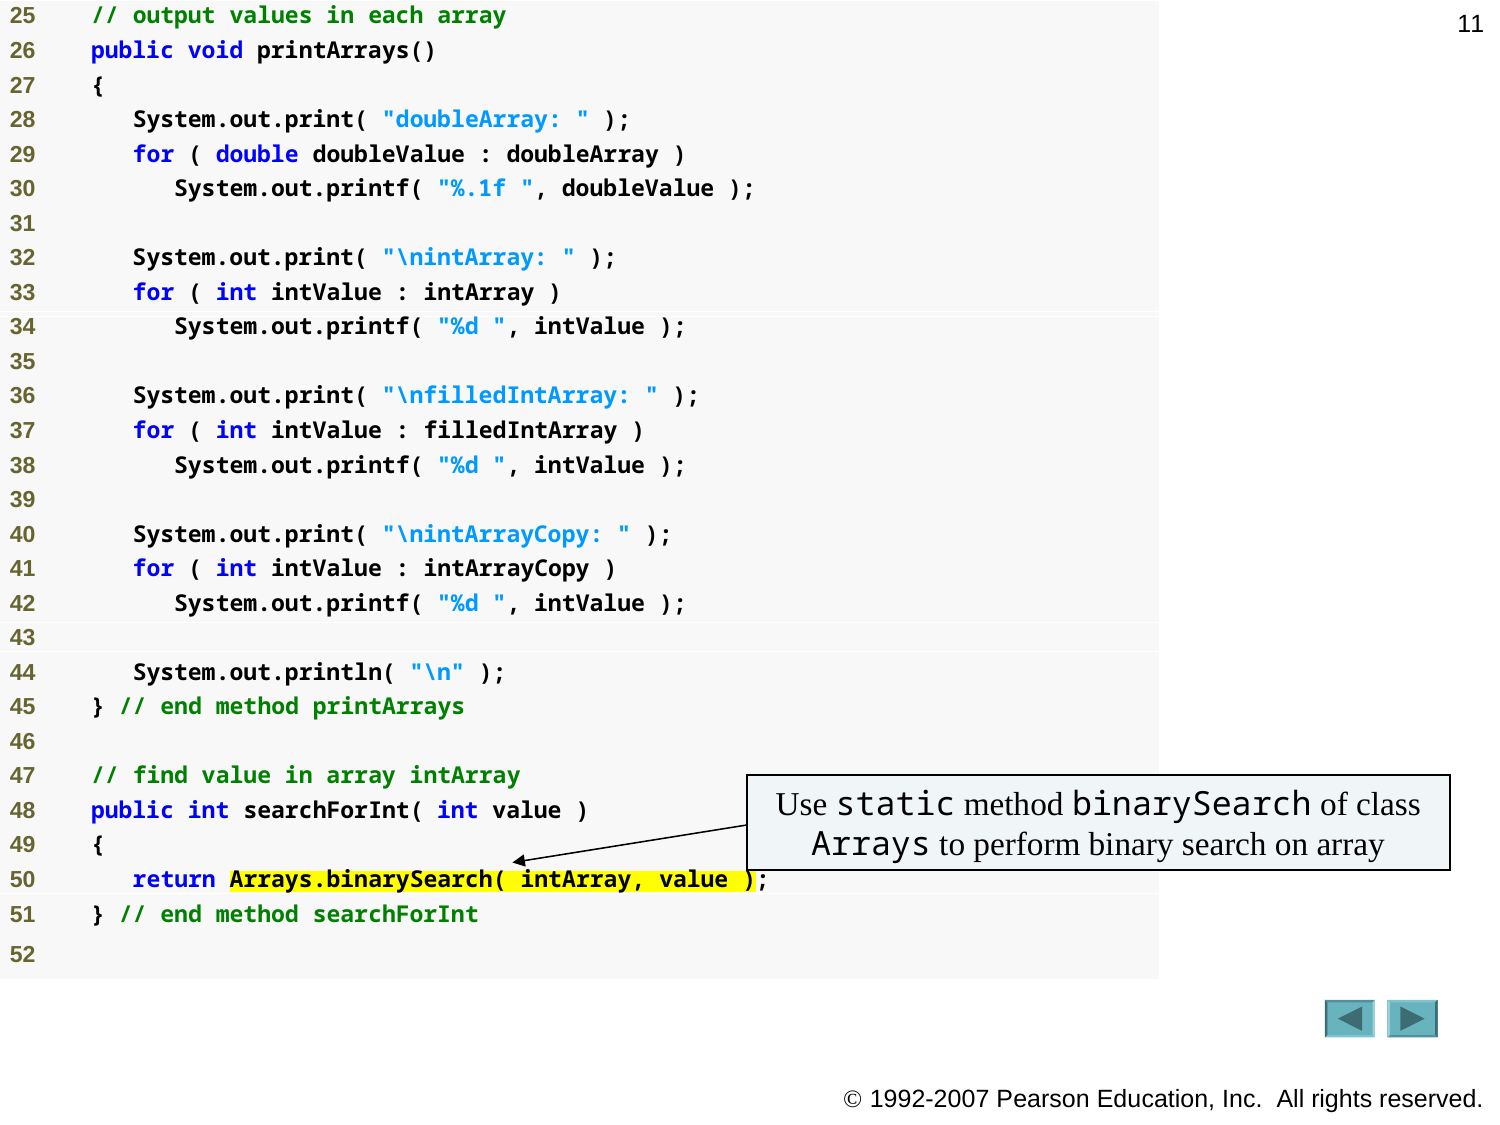

#
Use static method binarySearch of class Arrays to perform binary search on array